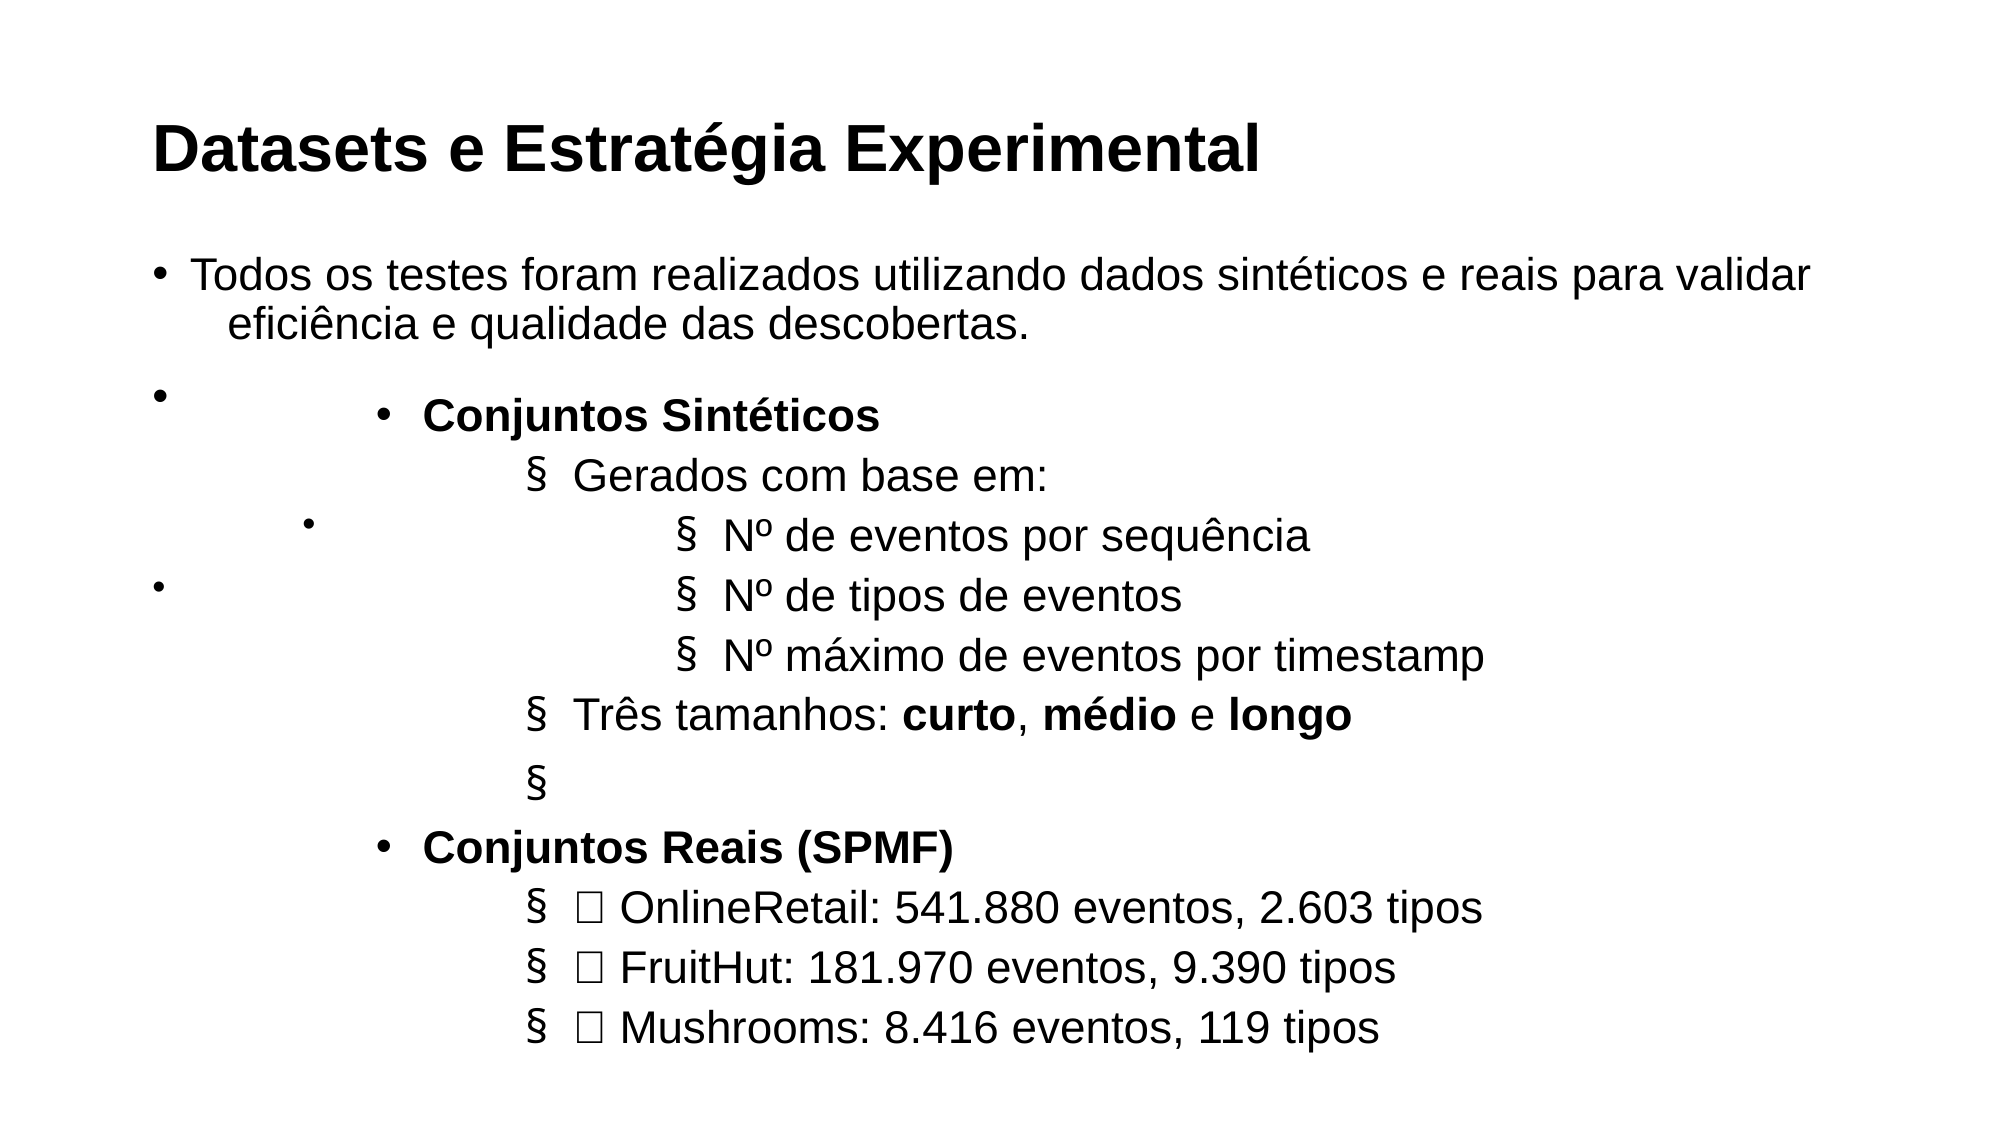

# Datasets e Estratégia Experimental
Todos os testes foram realizados utilizando dados sintéticos e reais para validar eficiência e qualidade das descobertas.
Conjuntos Sintéticos
Gerados com base em:
Nº de eventos por sequência
Nº de tipos de eventos
Nº máximo de eventos por timestamp
Três tamanhos: curto, médio e longo
Conjuntos Reais (SPMF)
🛒 OnlineRetail: 541.880 eventos, 2.603 tipos
🍉 FruitHut: 181.970 eventos, 9.390 tipos
🍄 Mushrooms: 8.416 eventos, 119 tipos
​